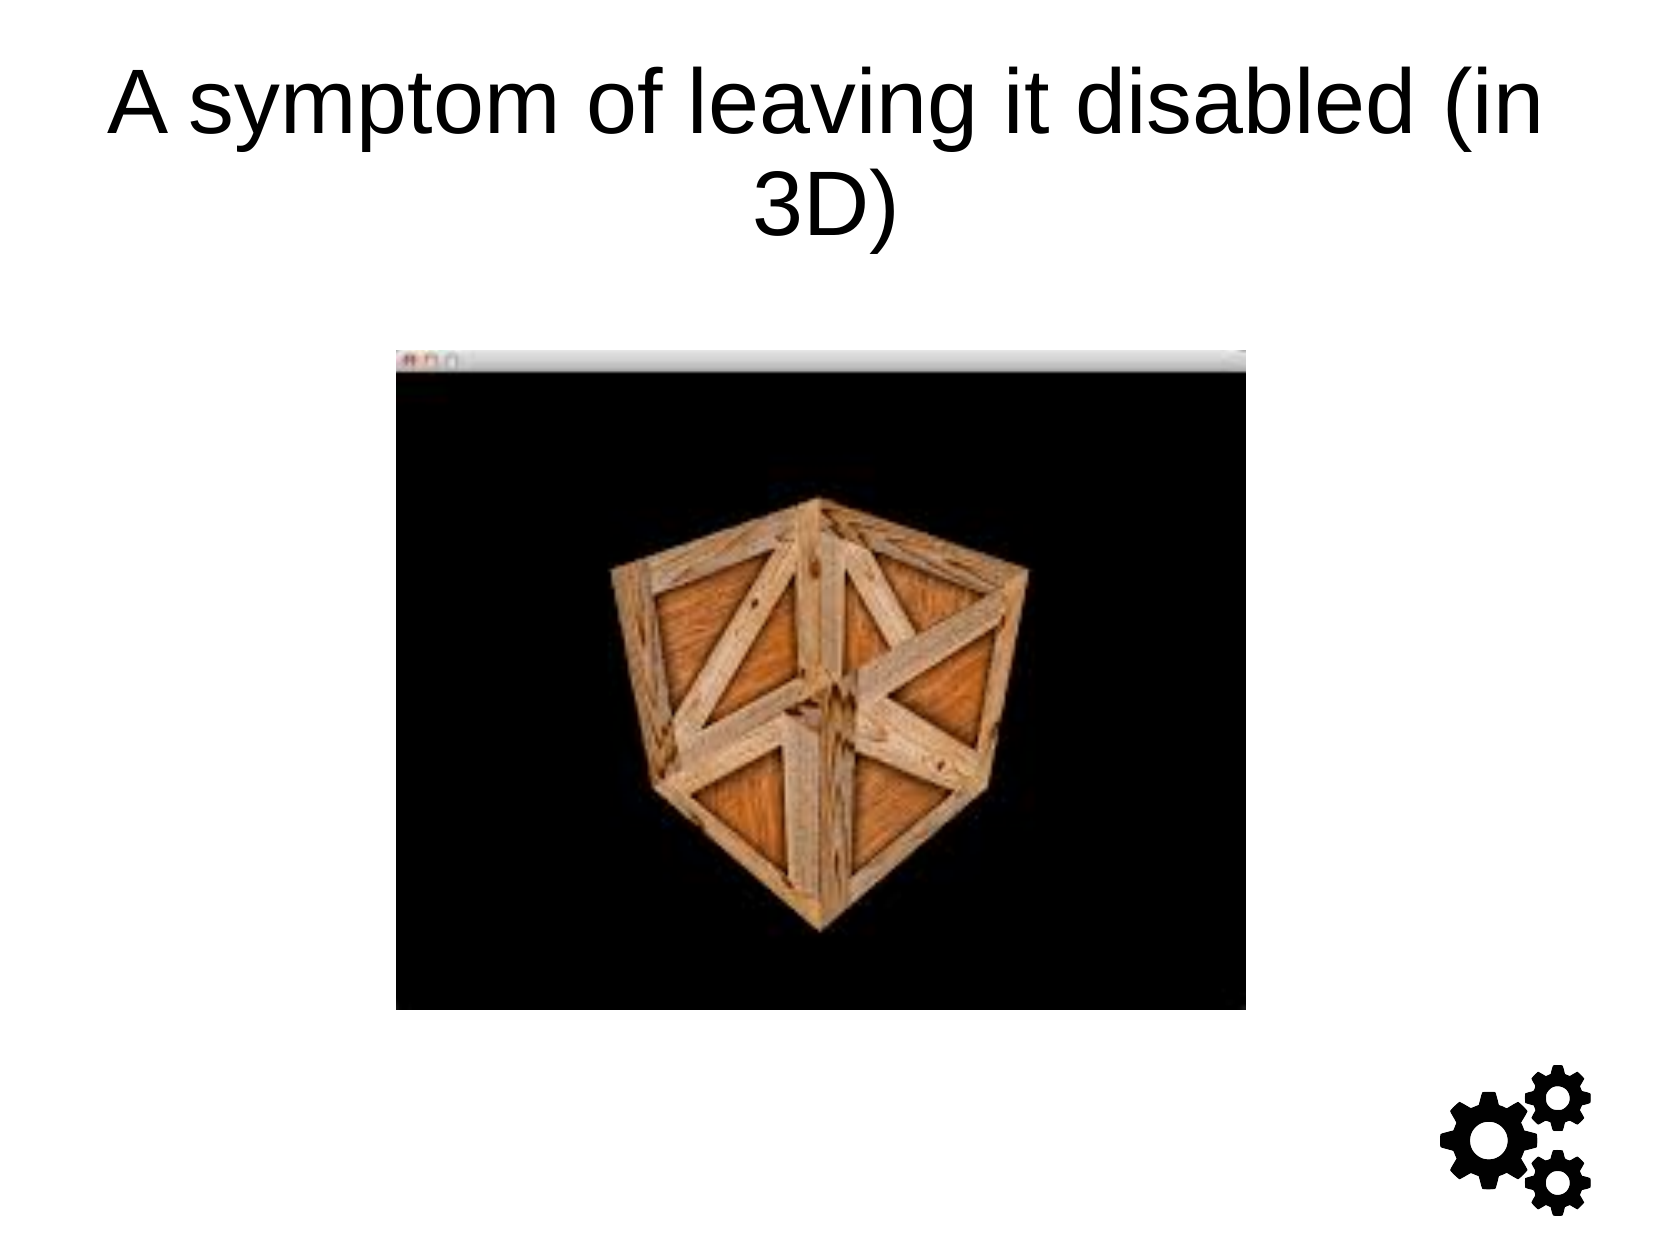

# A symptom of leaving it disabled (in 3D)